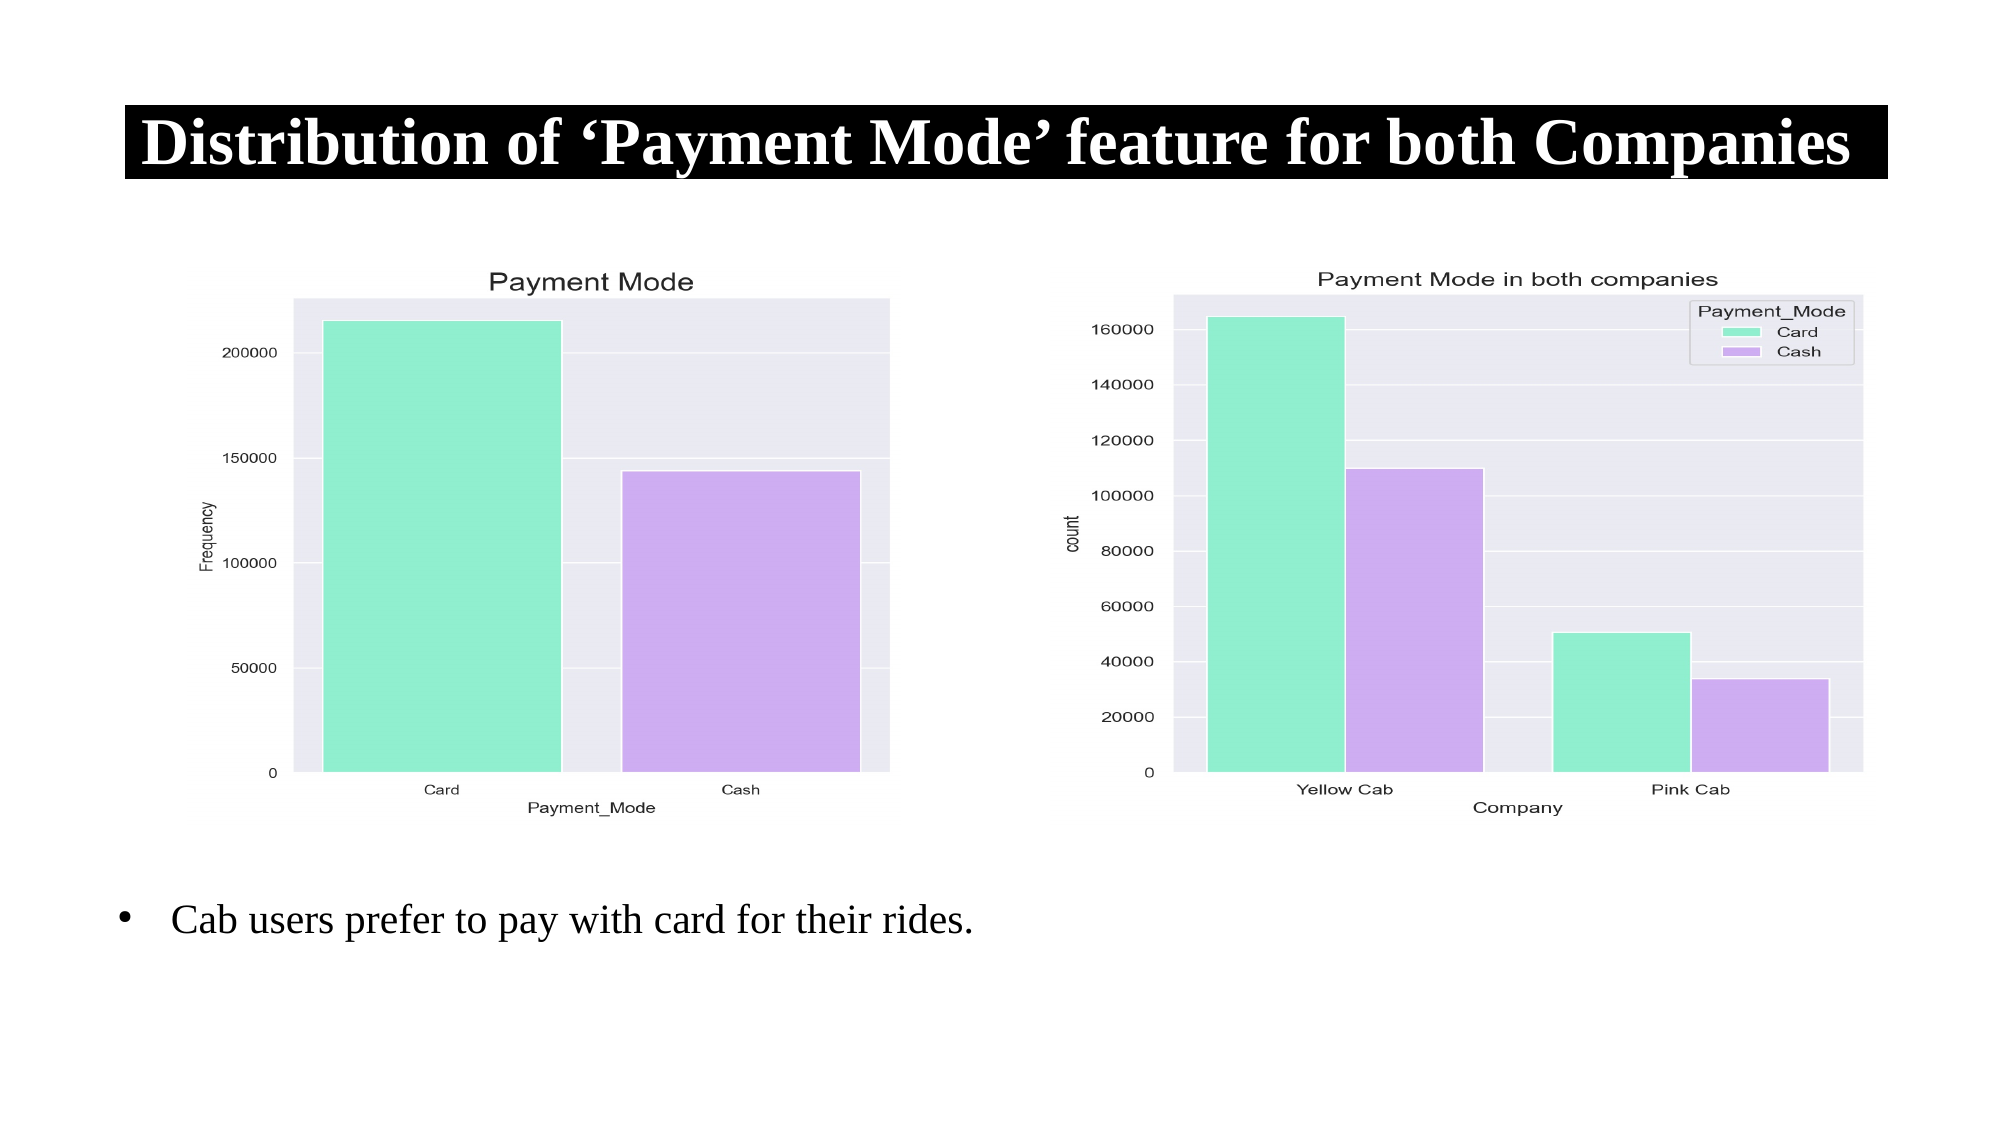

# Distribution of ‘Payment Mode’ feature for both Companies
Cab users prefer to pay with card for their rides.